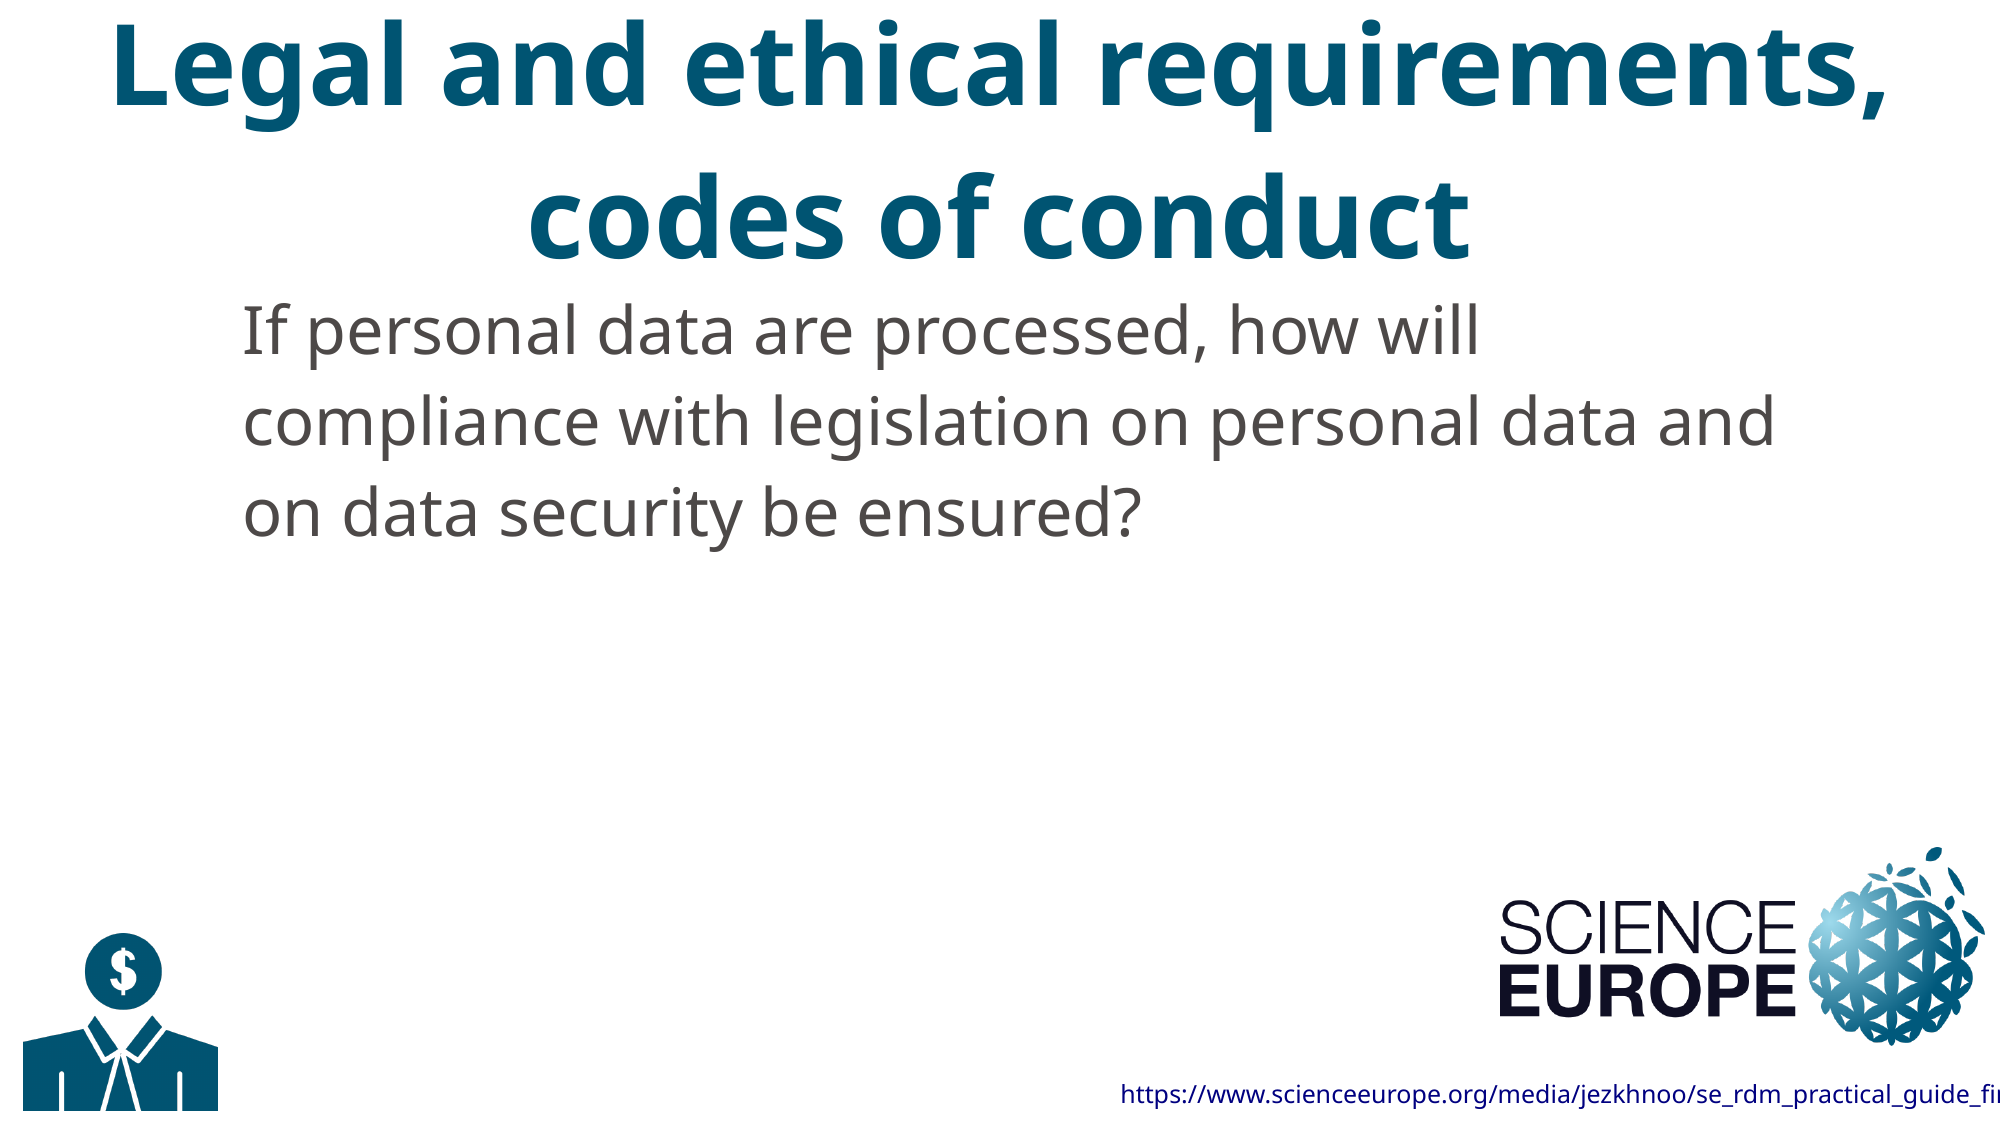

# Legal and ethical requirements, codes of conduct
If personal data are processed, how will compliance with legislation on personal data and on data security be ensured?
https://www.scienceeurope.org/media/jezkhnoo/se_rdm_practical_guide_final.pdf